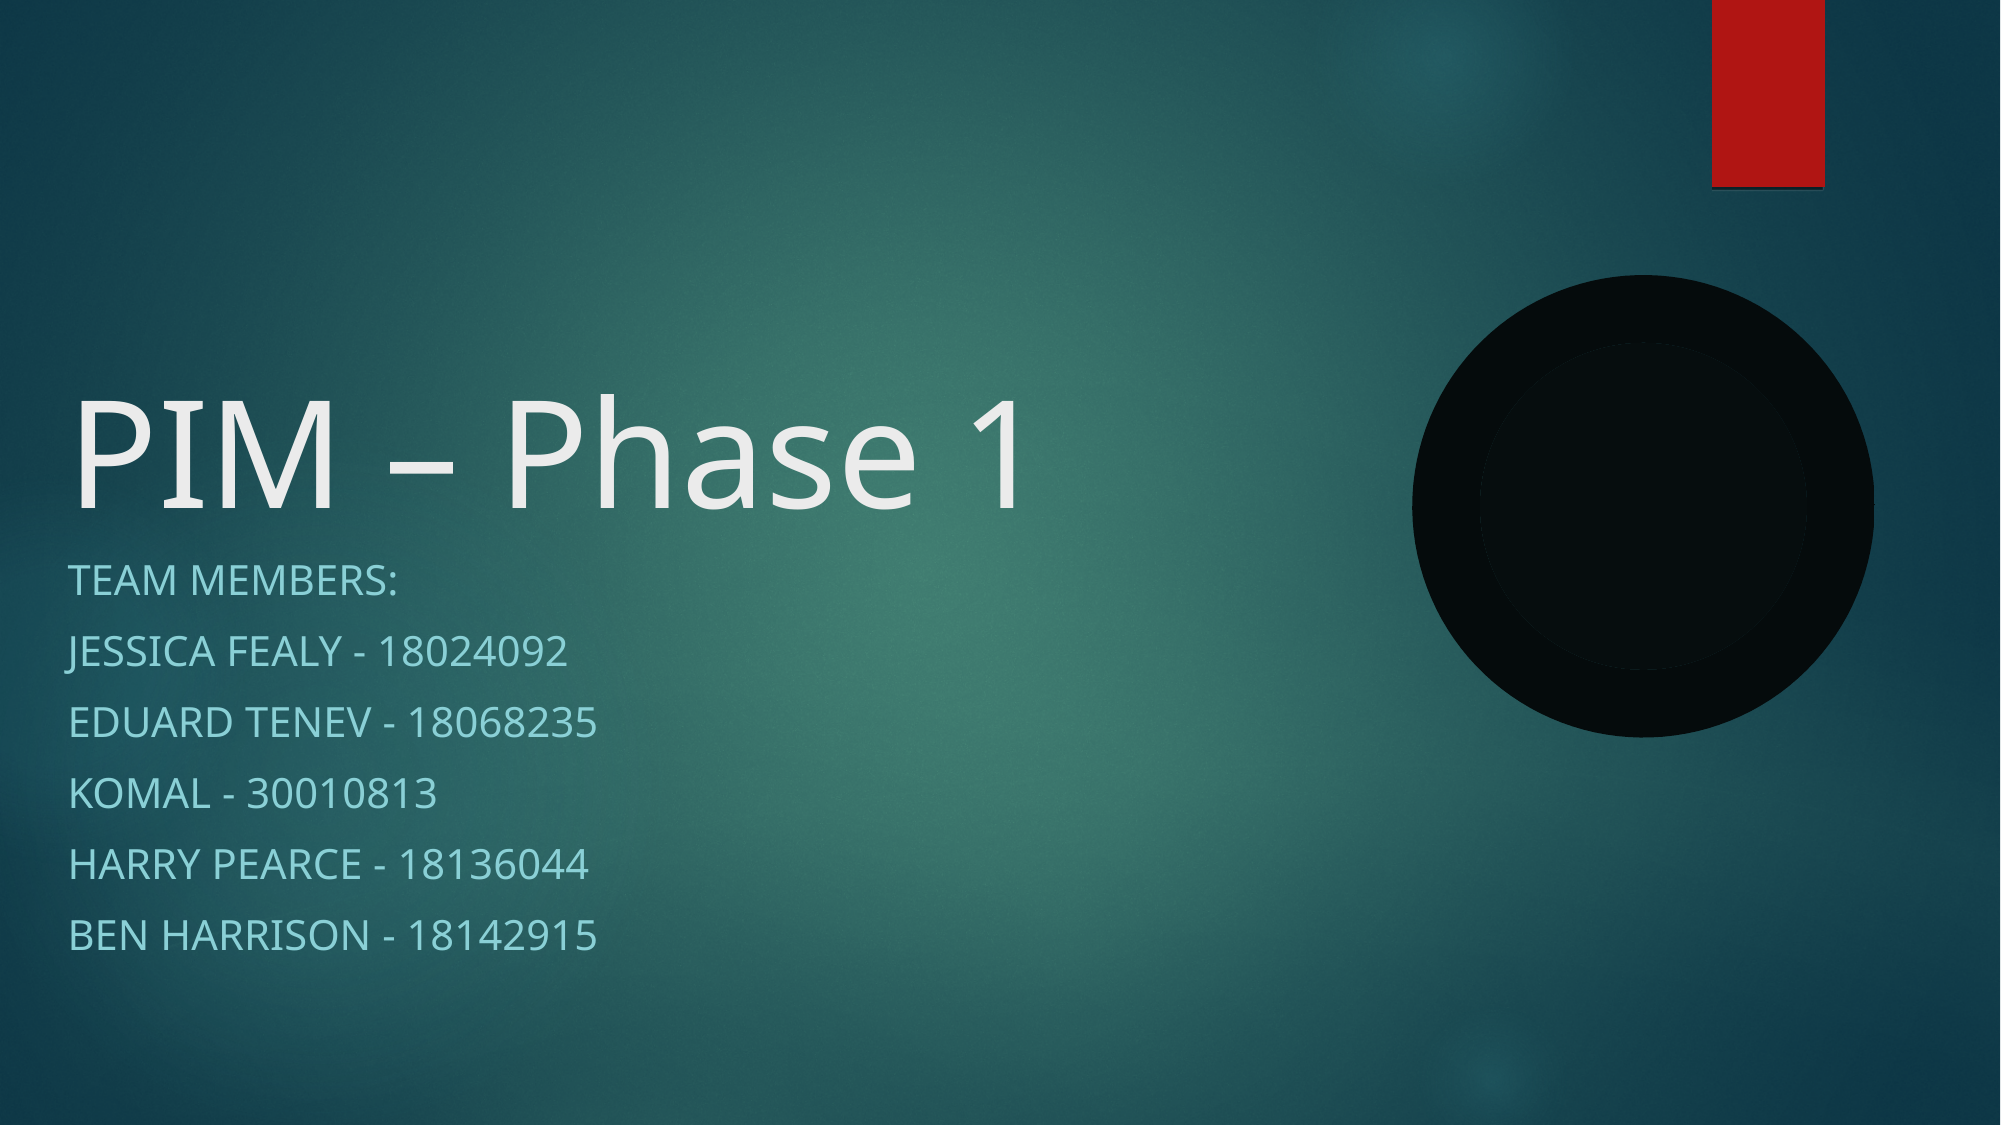

# PIM – Phase 1
Team Members:
Jessica Fealy - 18024092
Eduard Tenev - 18068235
Komal - 30010813
Harry Pearce - 18136044
Ben Harrison - 18142915